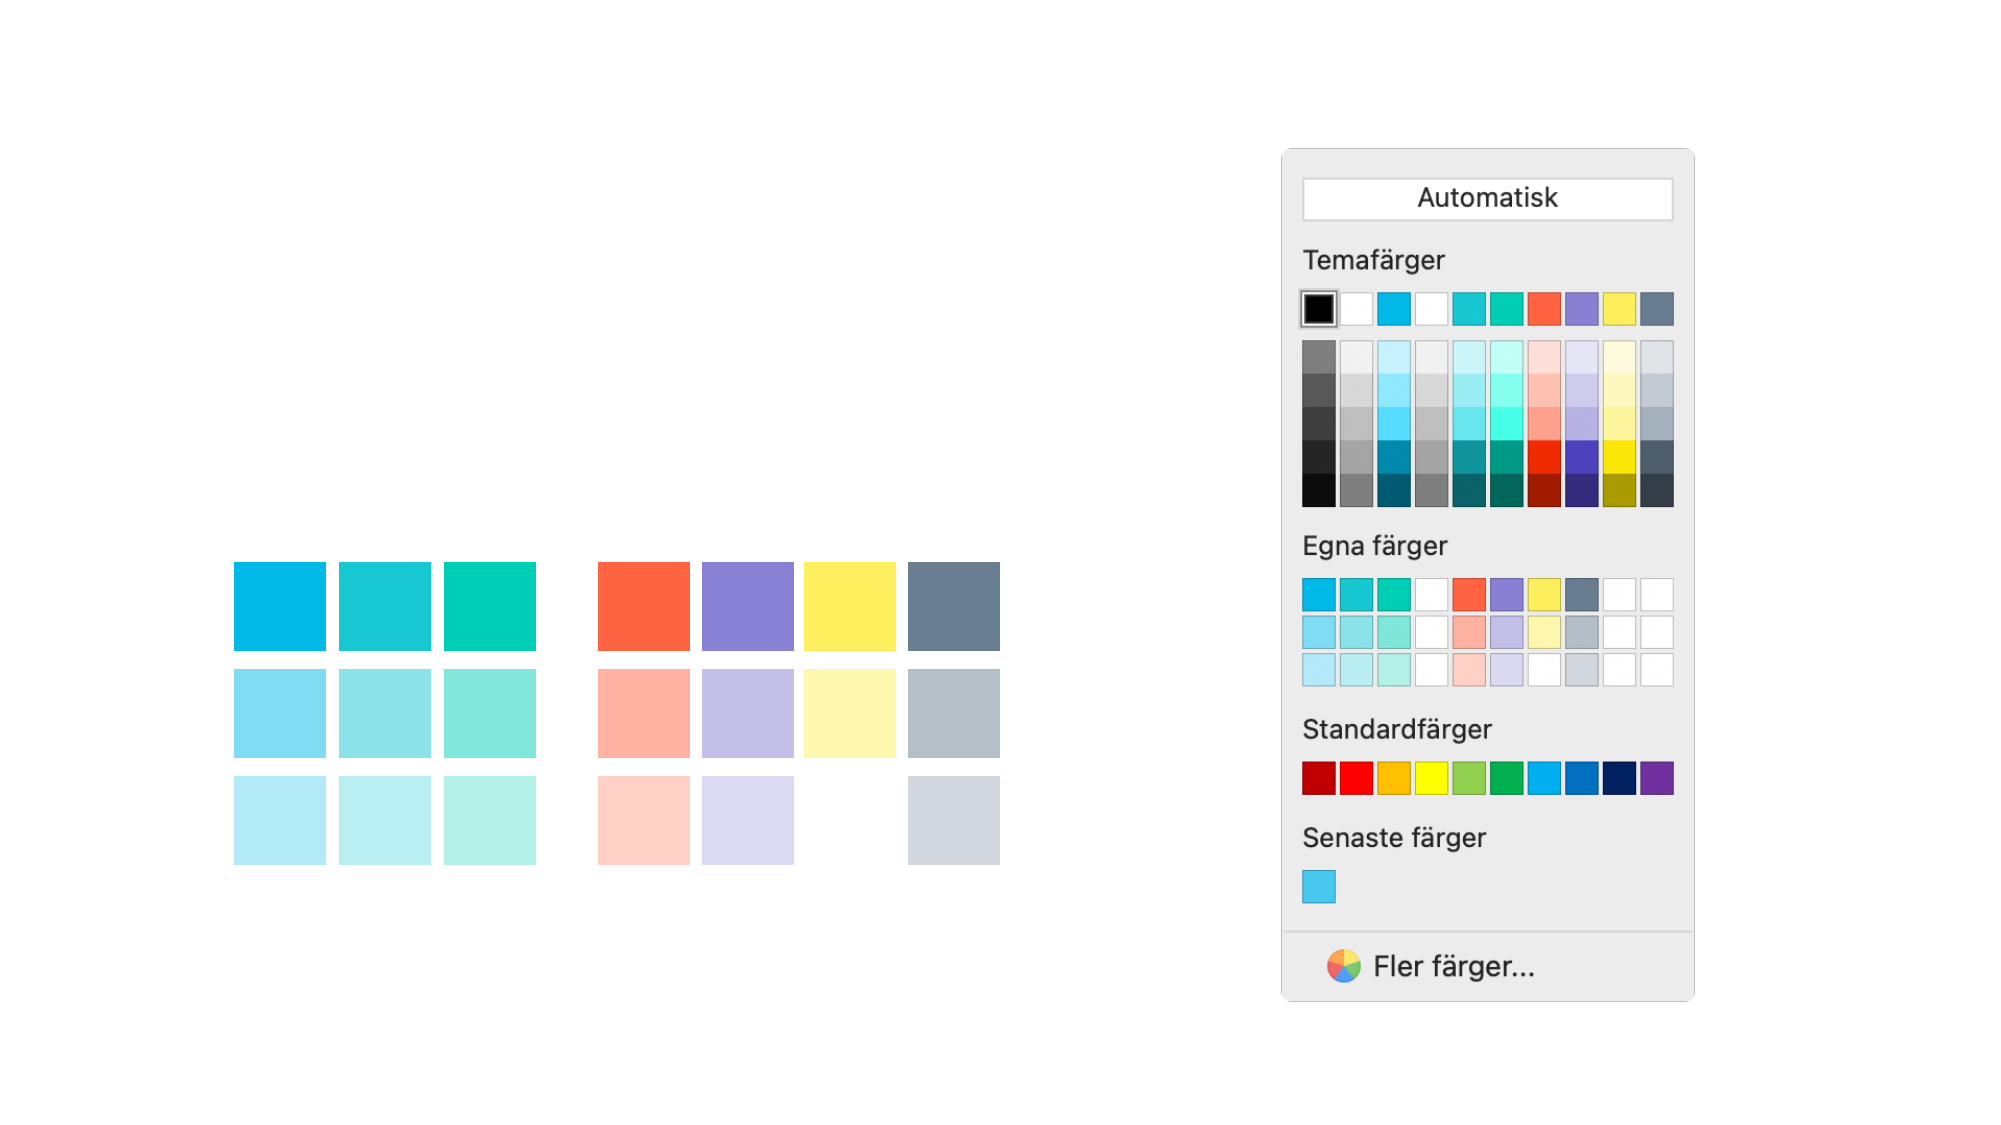

# The LiU colours
100%
50%
30%
Base colours
Accent colours